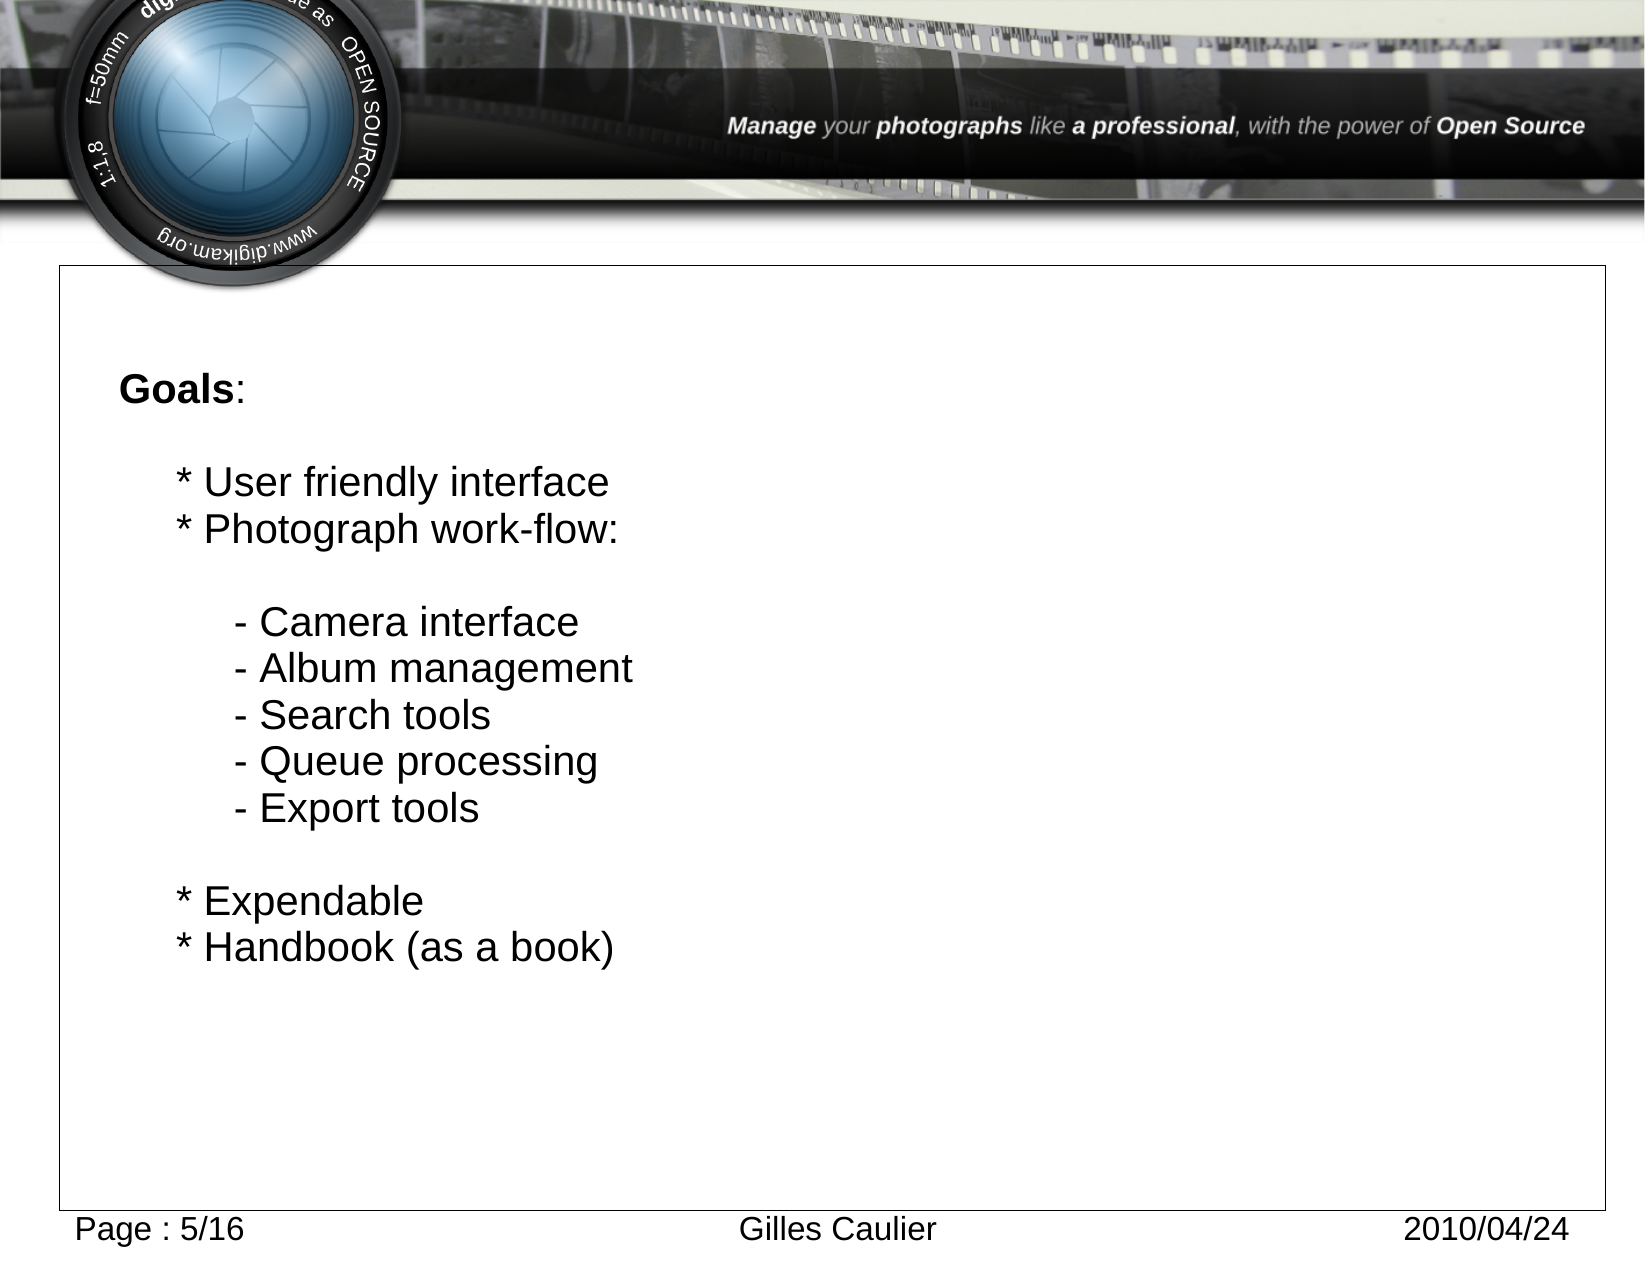

# Goals: * User friendly interface * Photograph work-flow: - Camera interface - Album management - Search tools - Queue processing - Export tools * Expendable * Handbook (as a book)
Page : /16							Gilles Caulier							2010/04/24